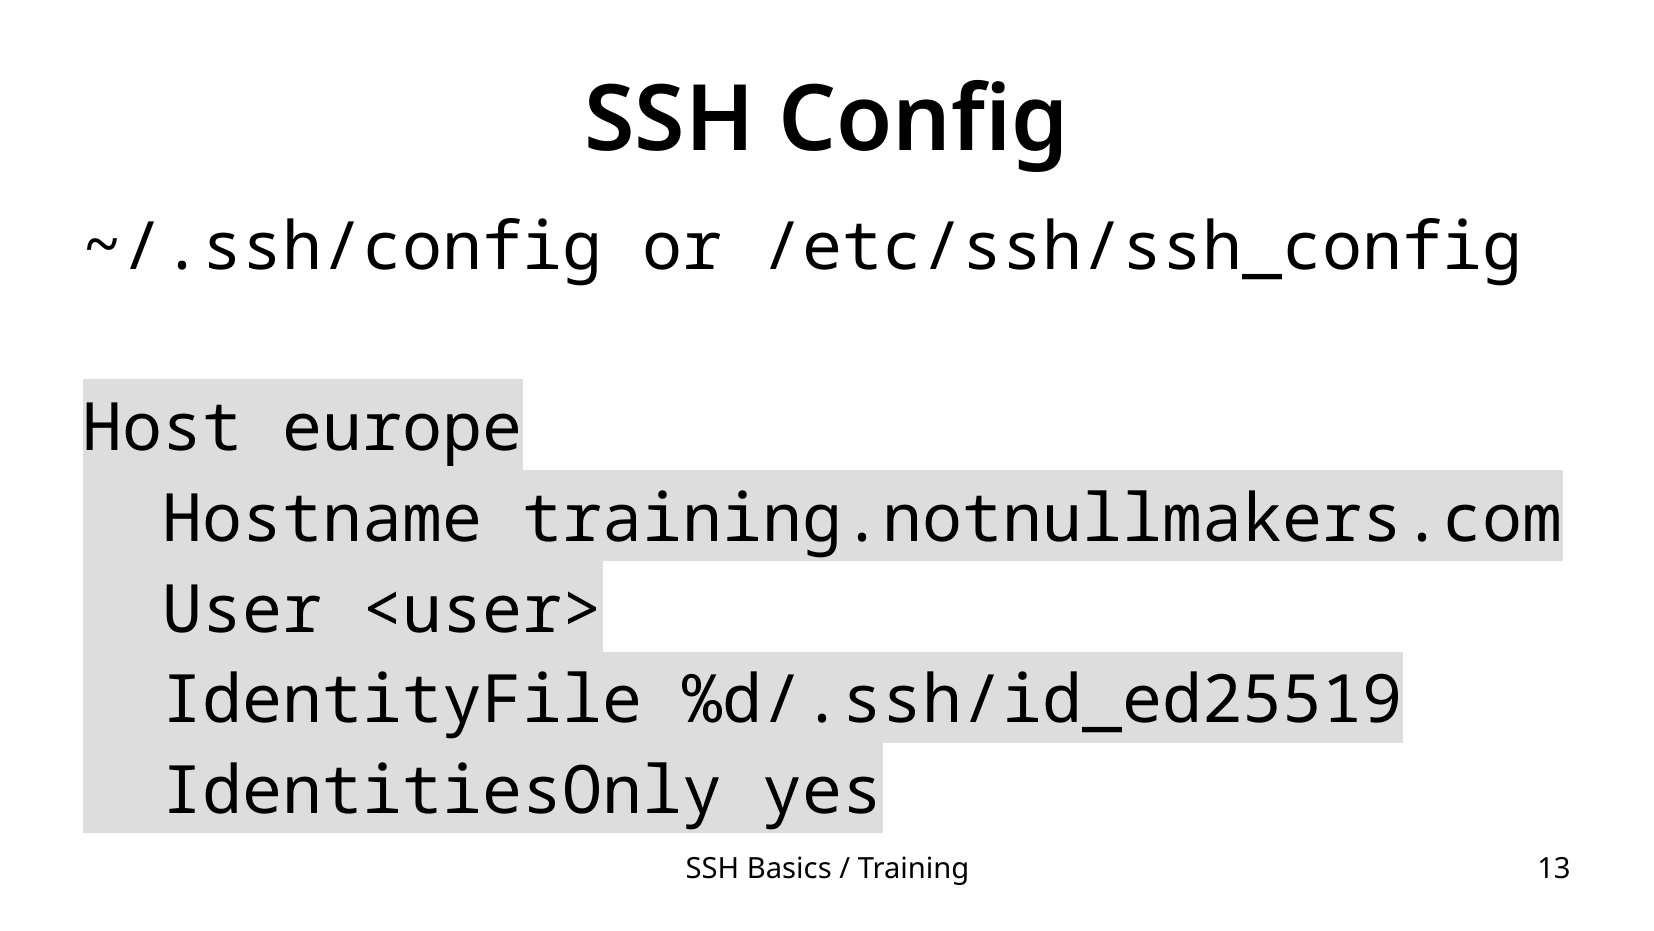

# SSH Config
~/.ssh/config or /etc/ssh/ssh_config
Host europe
 Hostname training.notnullmakers.com
 User <user>
 IdentityFile %d/.ssh/id_ed25519
 IdentitiesOnly yes
SSH Basics / Training
13